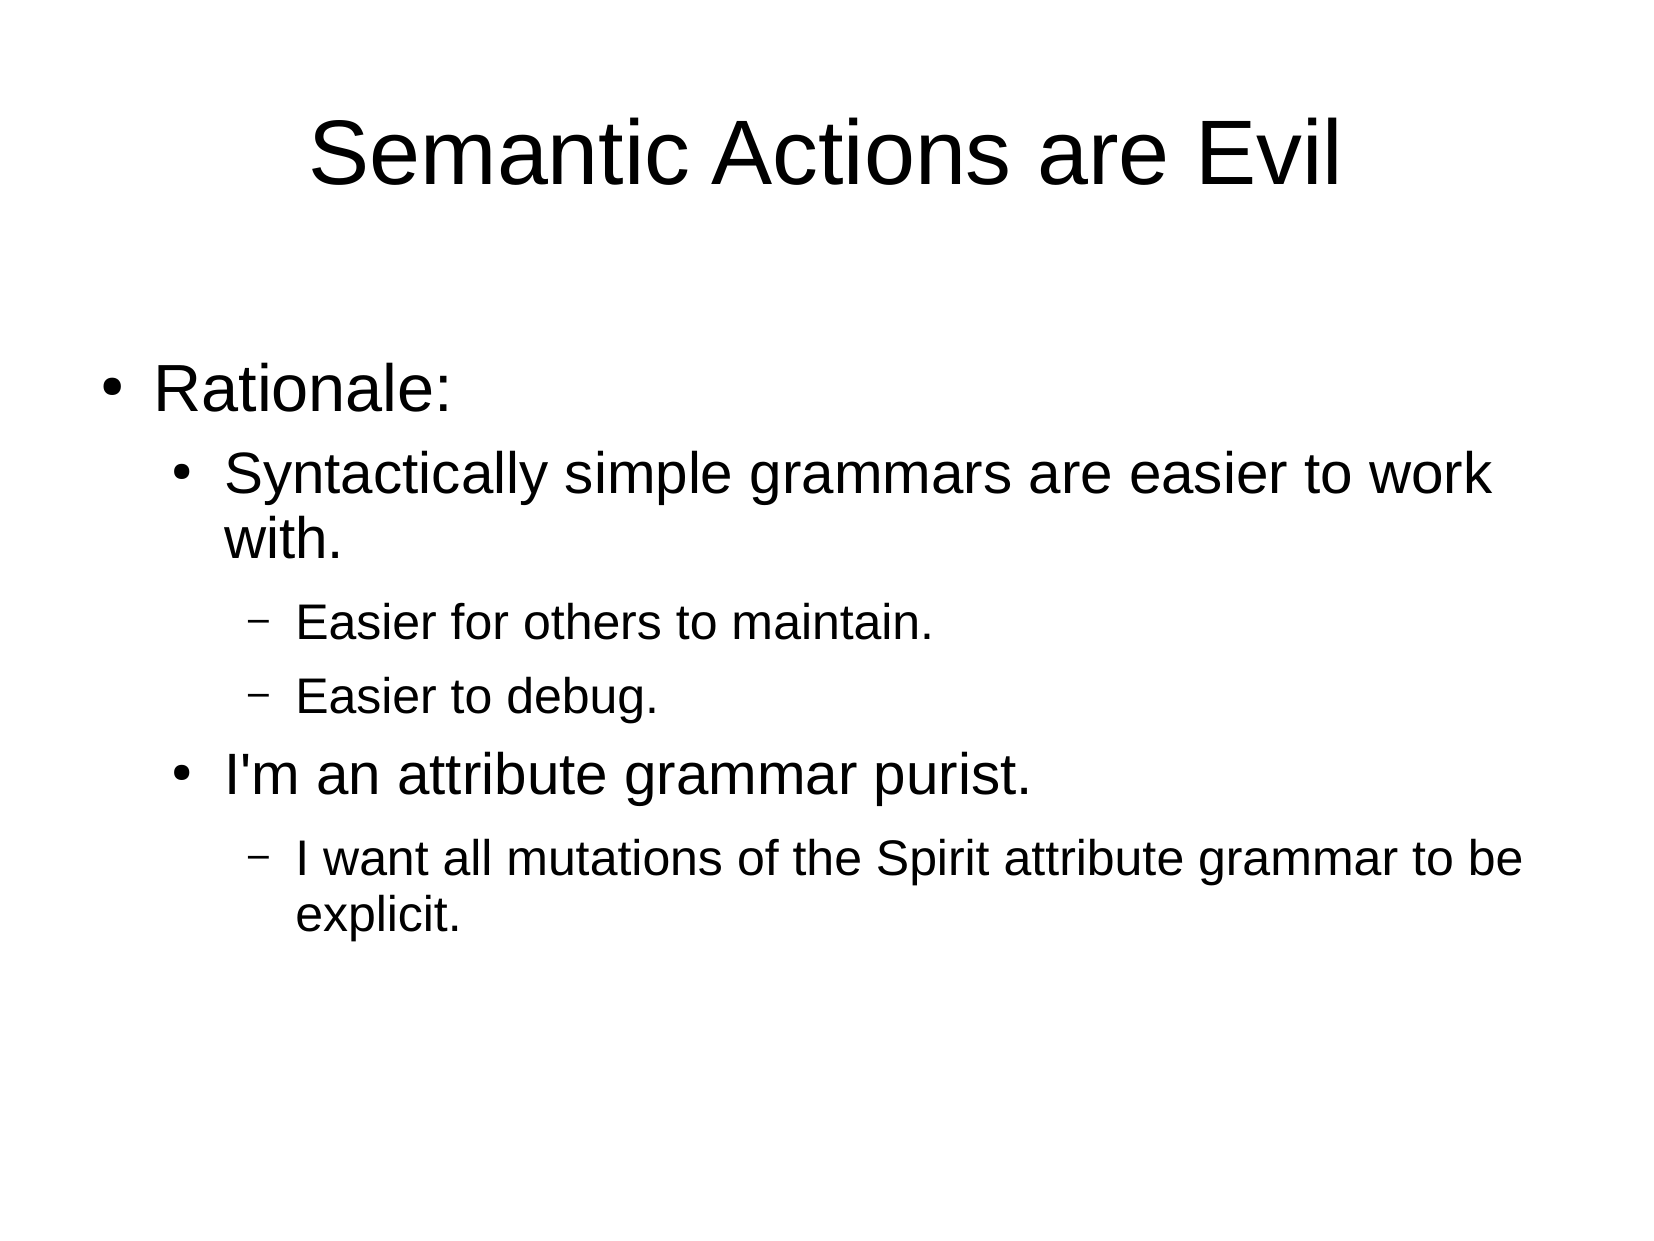

# Semantic Actions are Evil
Rationale:
Syntactically simple grammars are easier to work with.
Easier for others to maintain.
Easier to debug.
I'm an attribute grammar purist.
I want all mutations of the Spirit attribute grammar to be explicit.